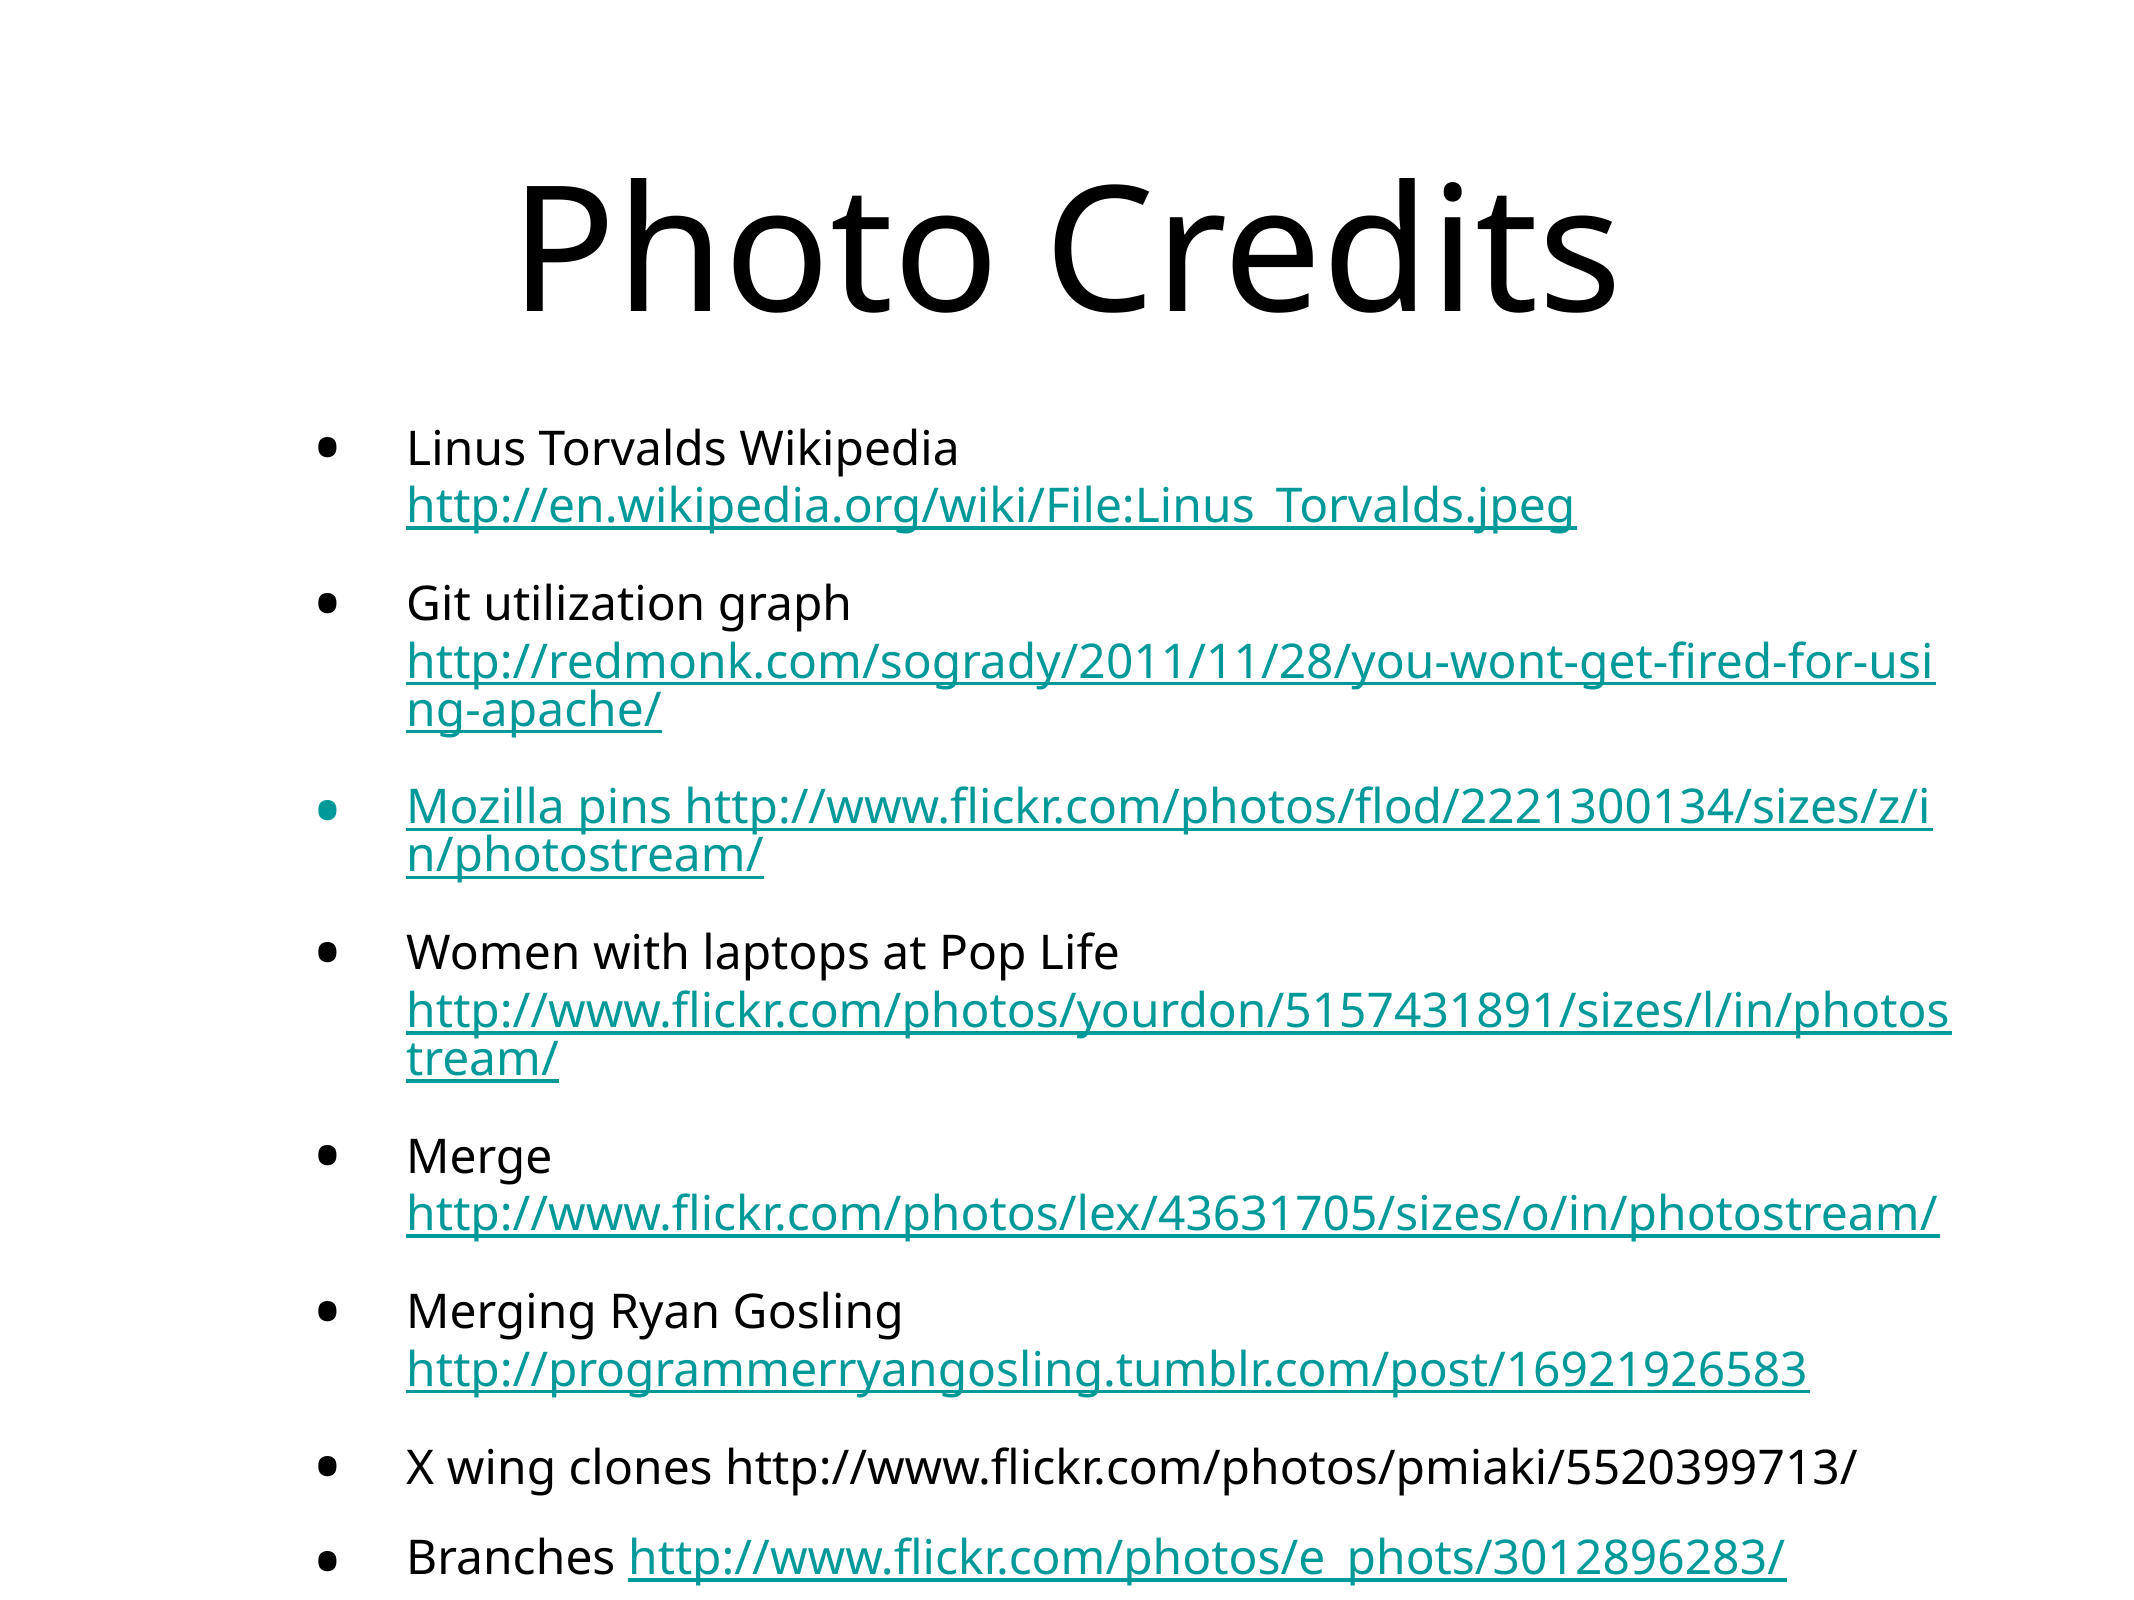

# Photo Credits
Linus Torvalds Wikipedia http://en.wikipedia.org/wiki/File:Linus_Torvalds.jpeg
Git utilization graph http://redmonk.com/sogrady/2011/11/28/you-wont-get-fired-for-using-apache/
Mozilla pins http://www.flickr.com/photos/flod/2221300134/sizes/z/in/photostream/
Women with laptops at Pop Life http://www.flickr.com/photos/yourdon/5157431891/sizes/l/in/photostream/
Merge http://www.flickr.com/photos/lex/43631705/sizes/o/in/photostream/
Merging Ryan Gosling http://programmerryangosling.tumblr.com/post/16921926583
X wing clones http://www.flickr.com/photos/pmiaki/5520399713/
Branches http://www.flickr.com/photos/e_phots/3012896283/
Stormtroopers with Linux http://www.flickr.com/photos/kalexanderson/6261634332/in/photostream/